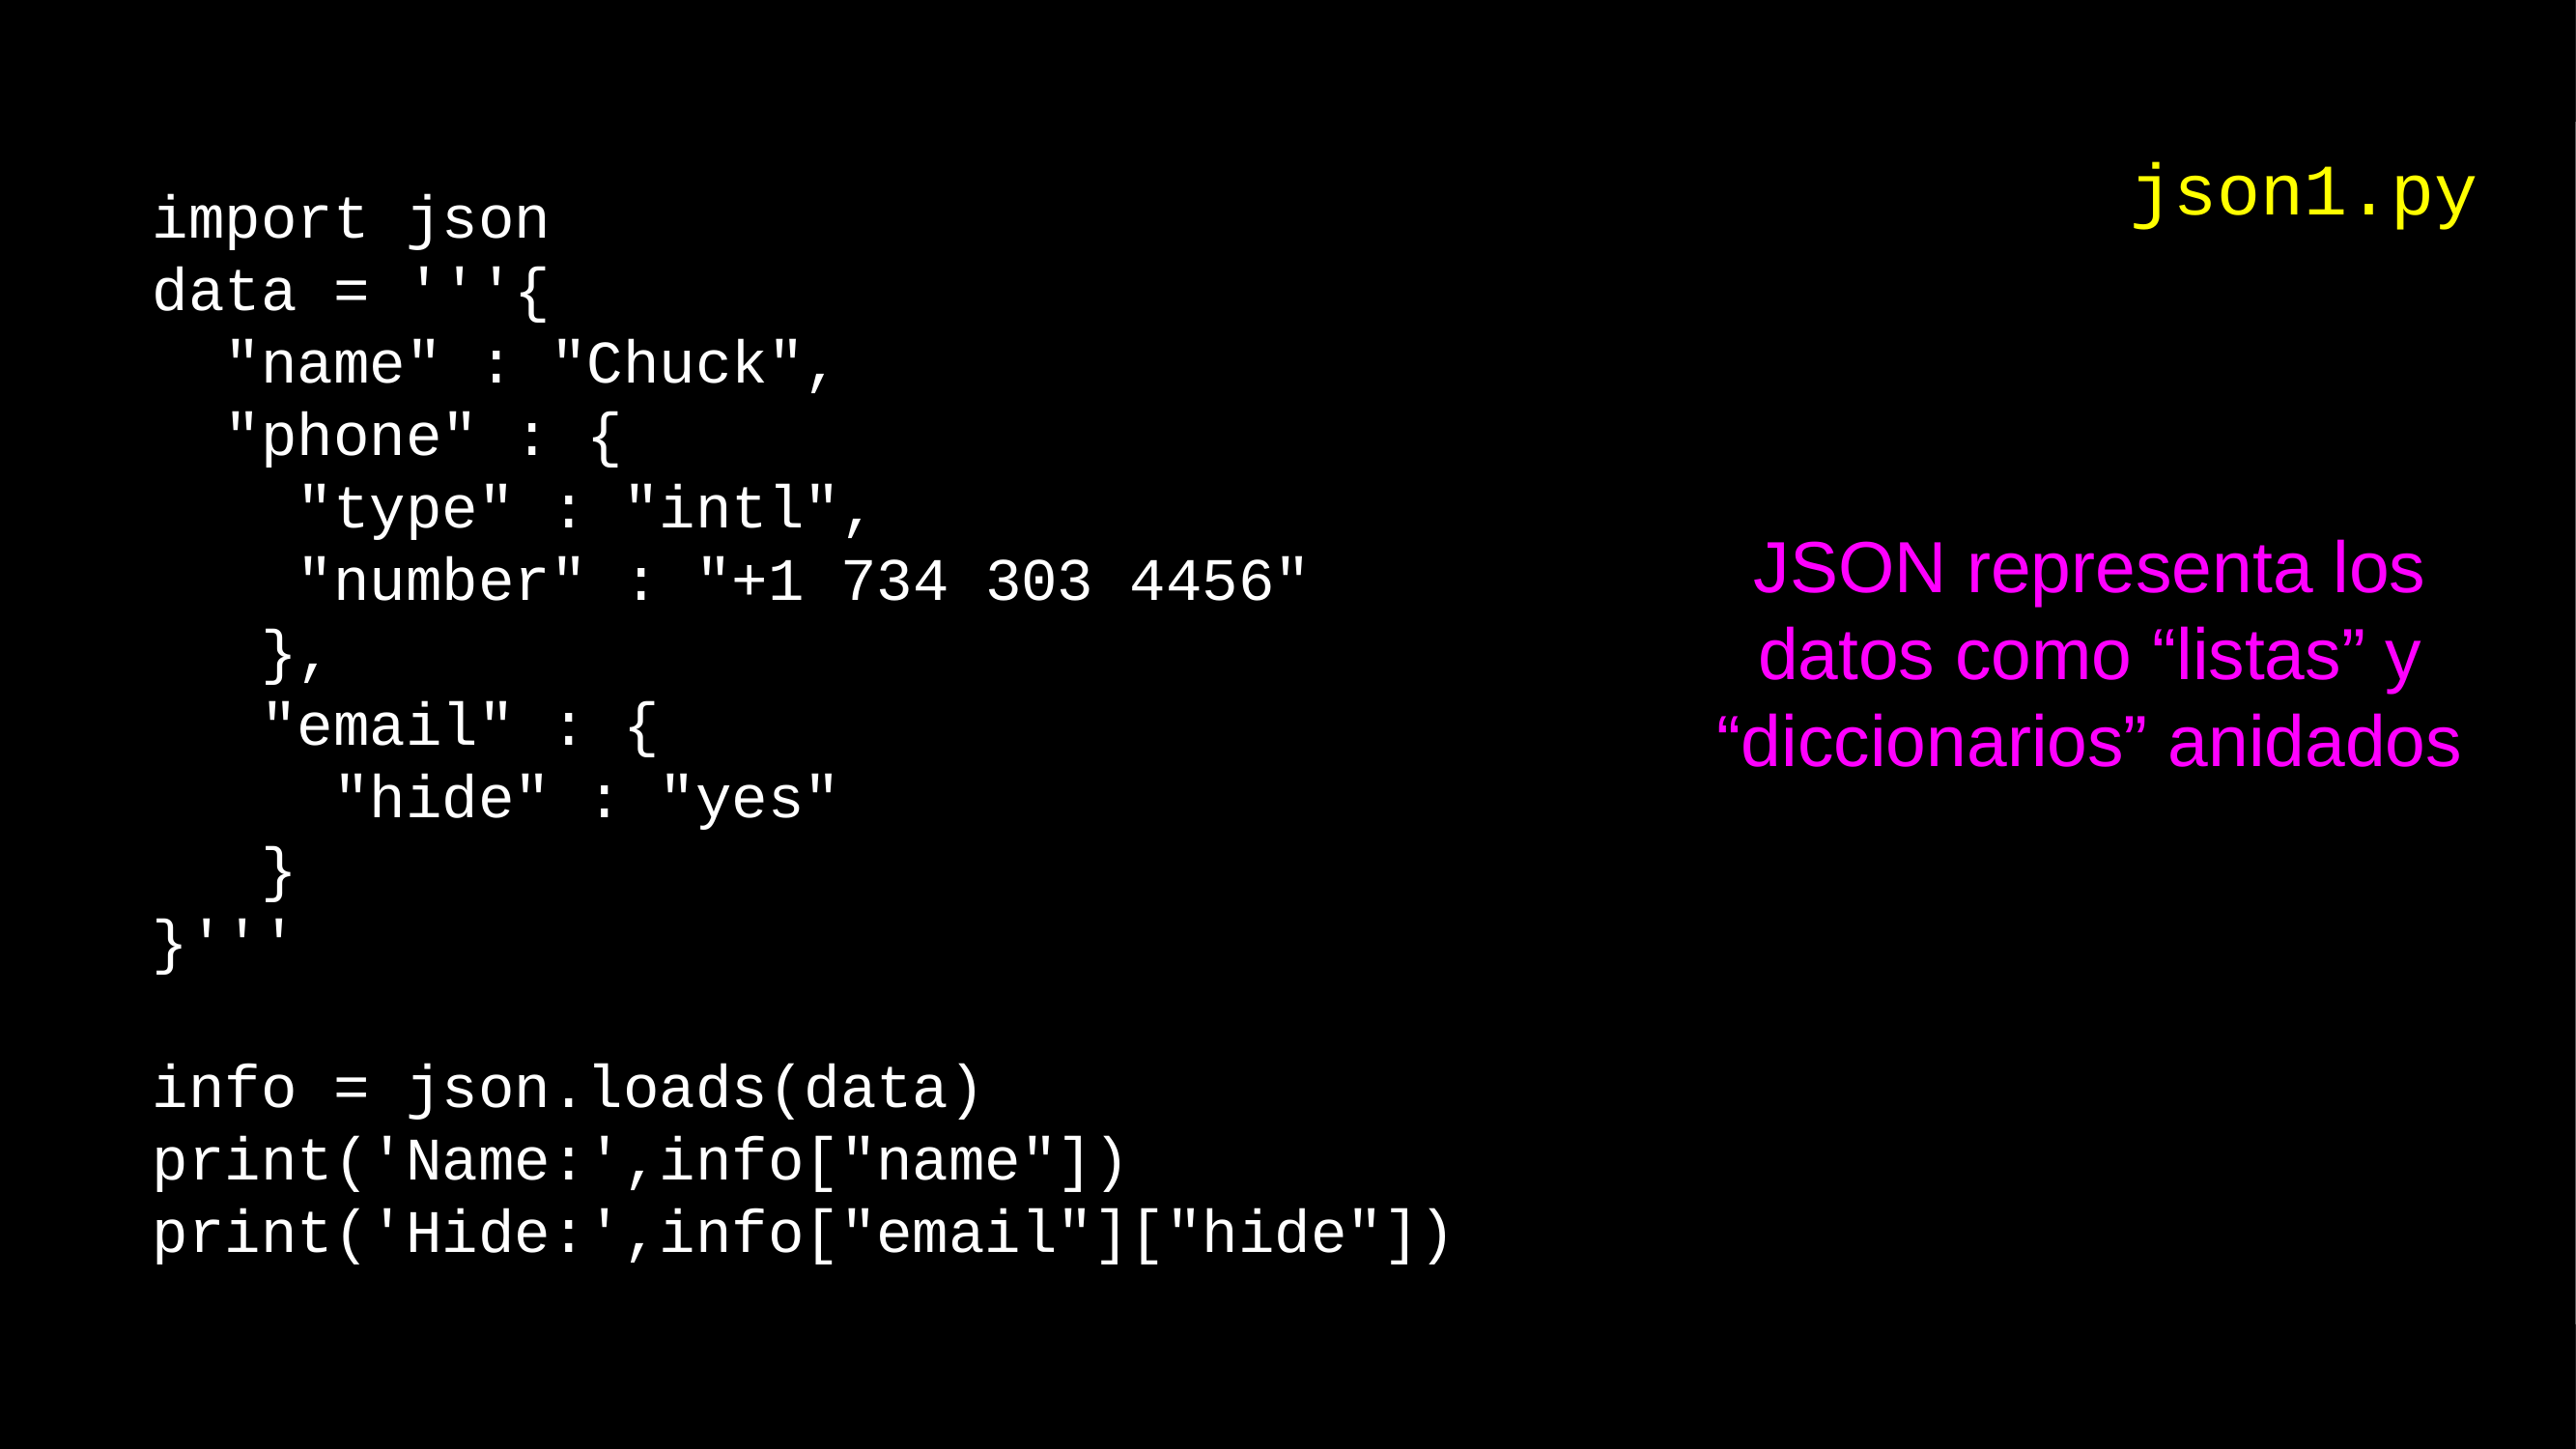

import json
data = '''{
 "name" : "Chuck",
 "phone" : {
 "type" : "intl",
 "number" : "+1 734 303 4456"
 },
 "email" : {
 "hide" : "yes"
 }
}'''
info = json.loads(data)
print('Name:',info["name"])
print('Hide:',info["email"]["hide"])
json1.py
JSON representa los datos como “listas” y “diccionarios” anidados